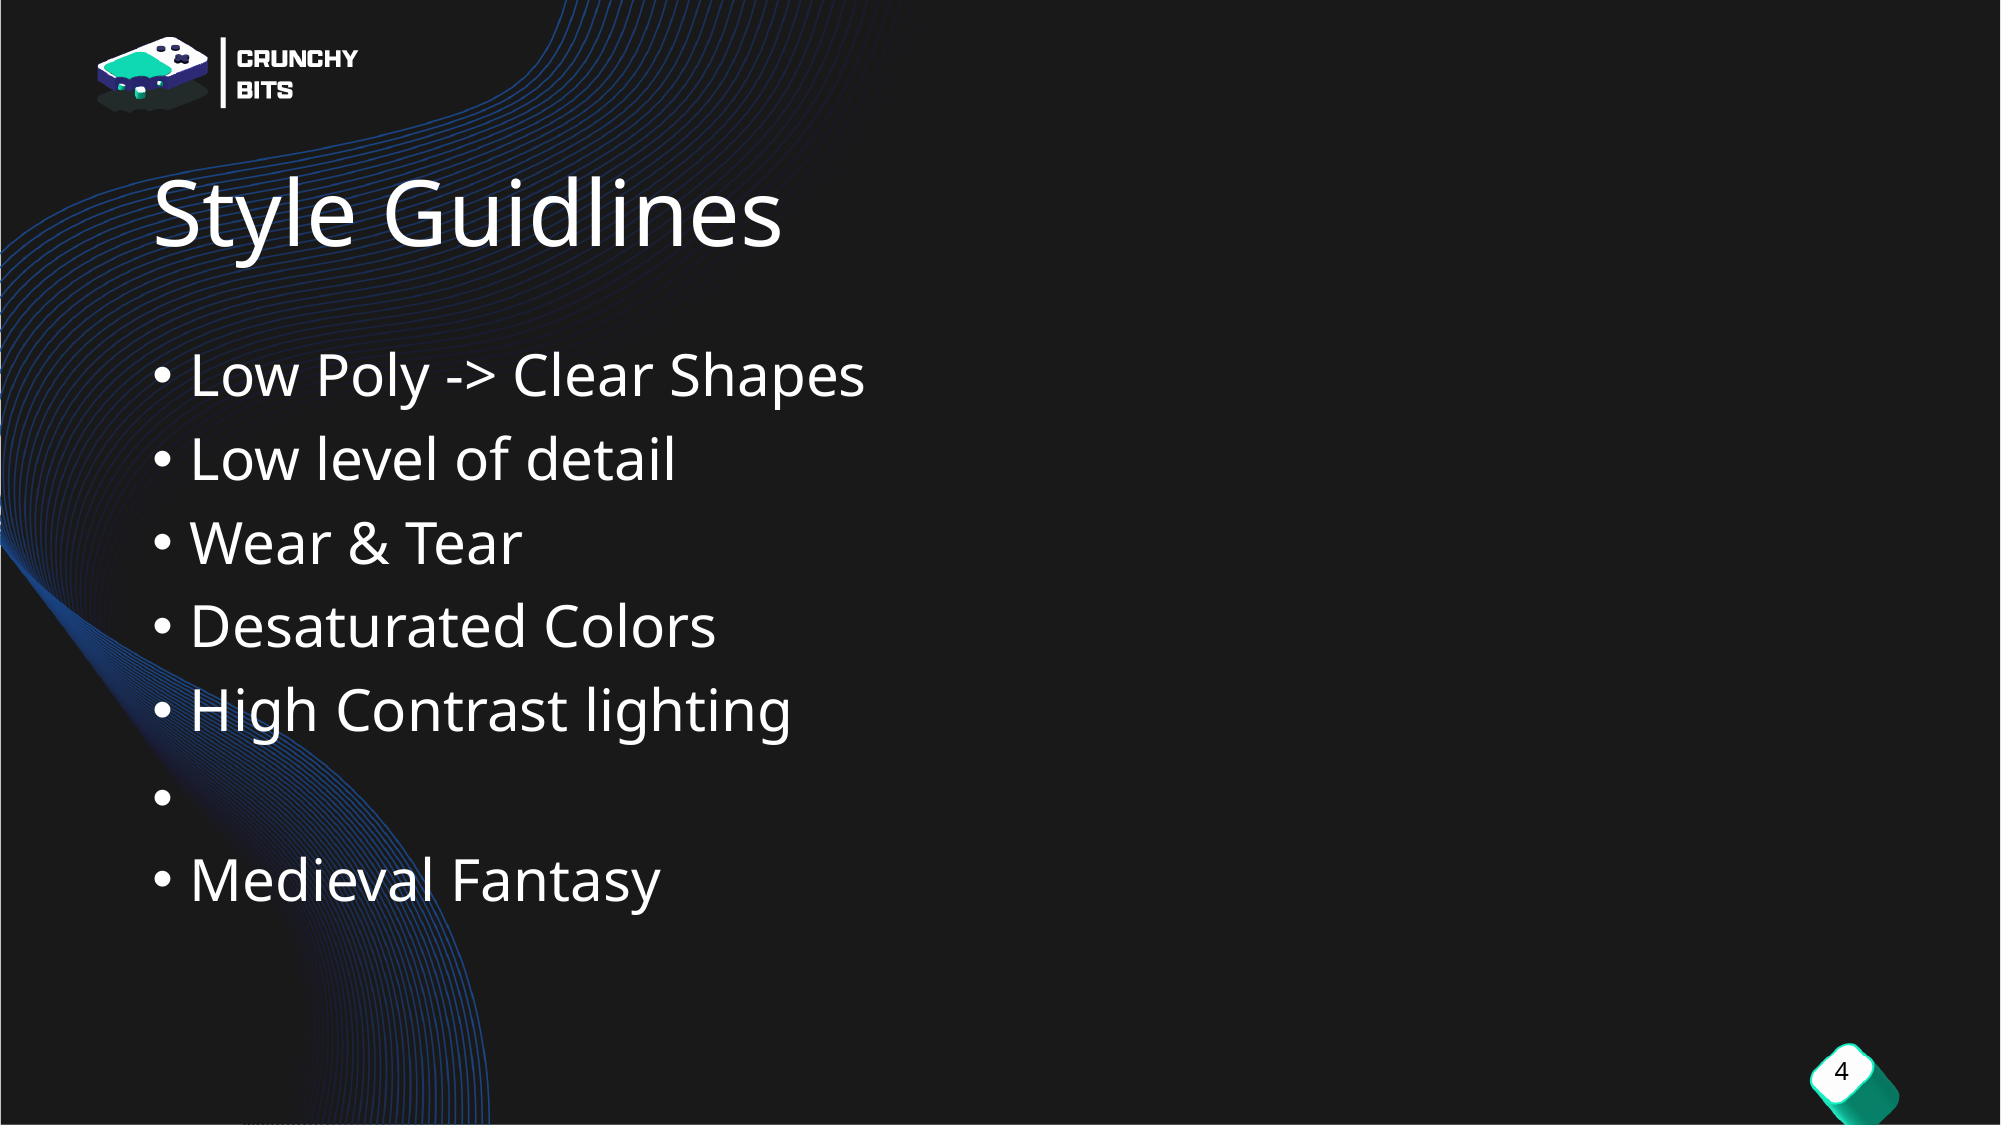

# Style Guidlines
Low Poly -> Clear Shapes
Low level of detail
Wear & Tear
Desaturated Colors
High Contrast lighting
Medieval Fantasy